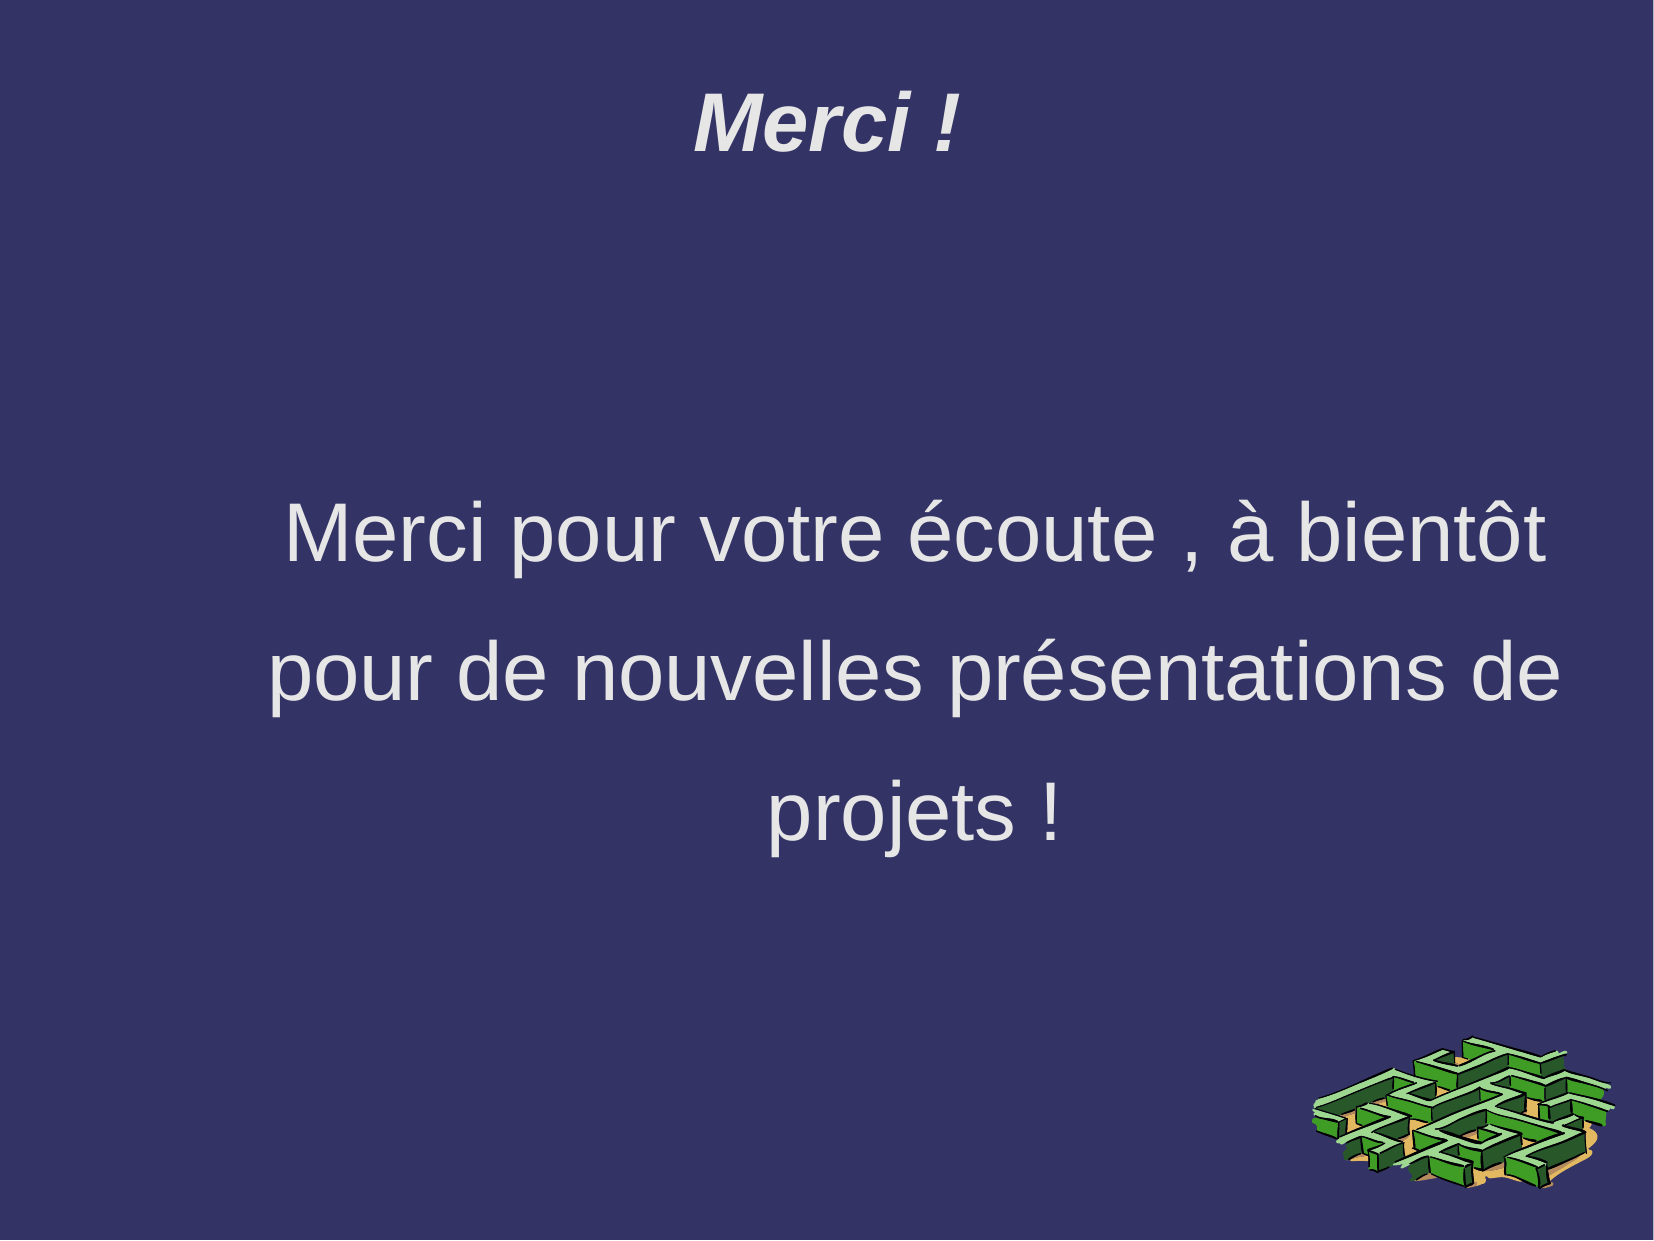

# Merci !
Merci pour votre écoute , à bientôt pour de nouvelles présentations de projets !